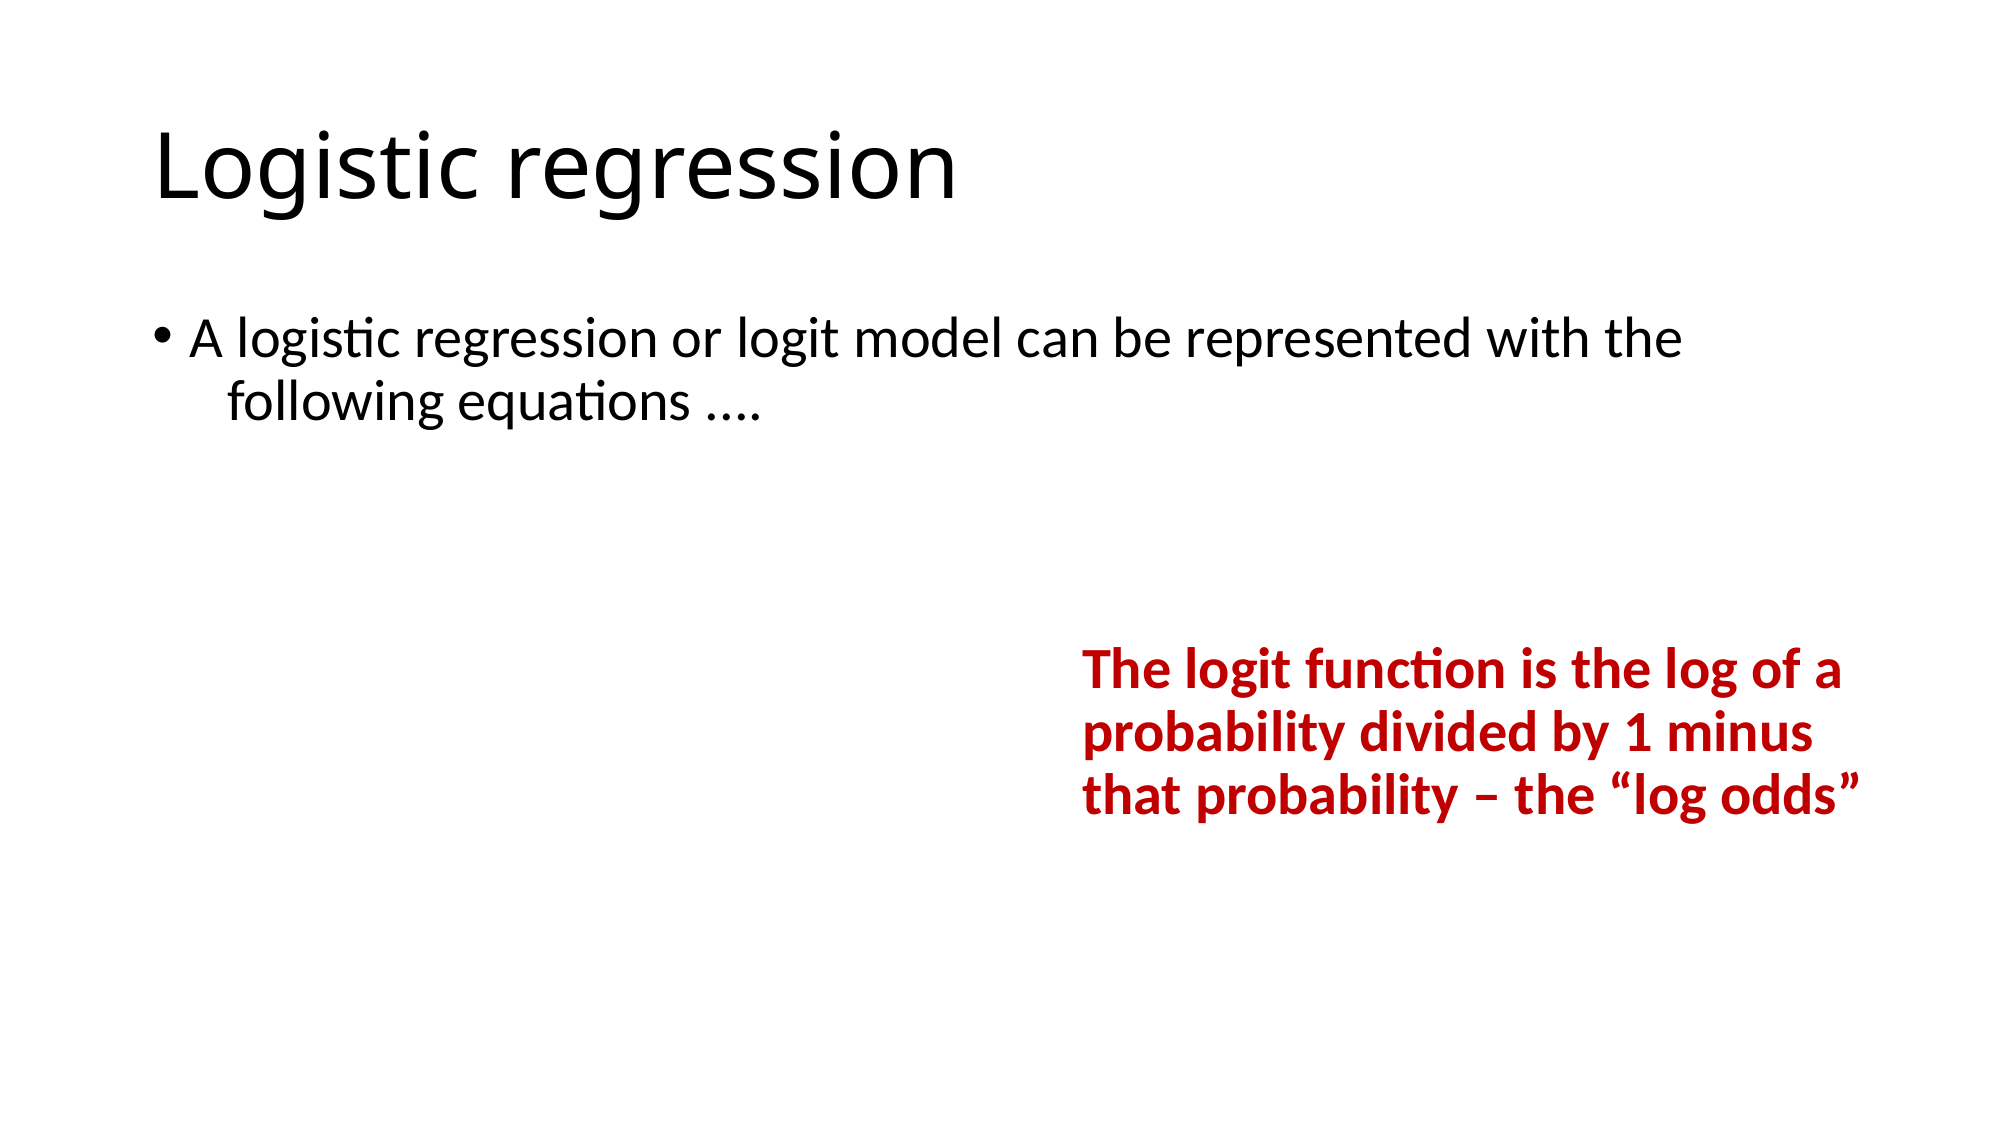

# Logistic regression
A logistic regression or logit model can be represented with the following equations ....
The logit function is the log of a probability divided by 1 minus that probability – the “log odds”